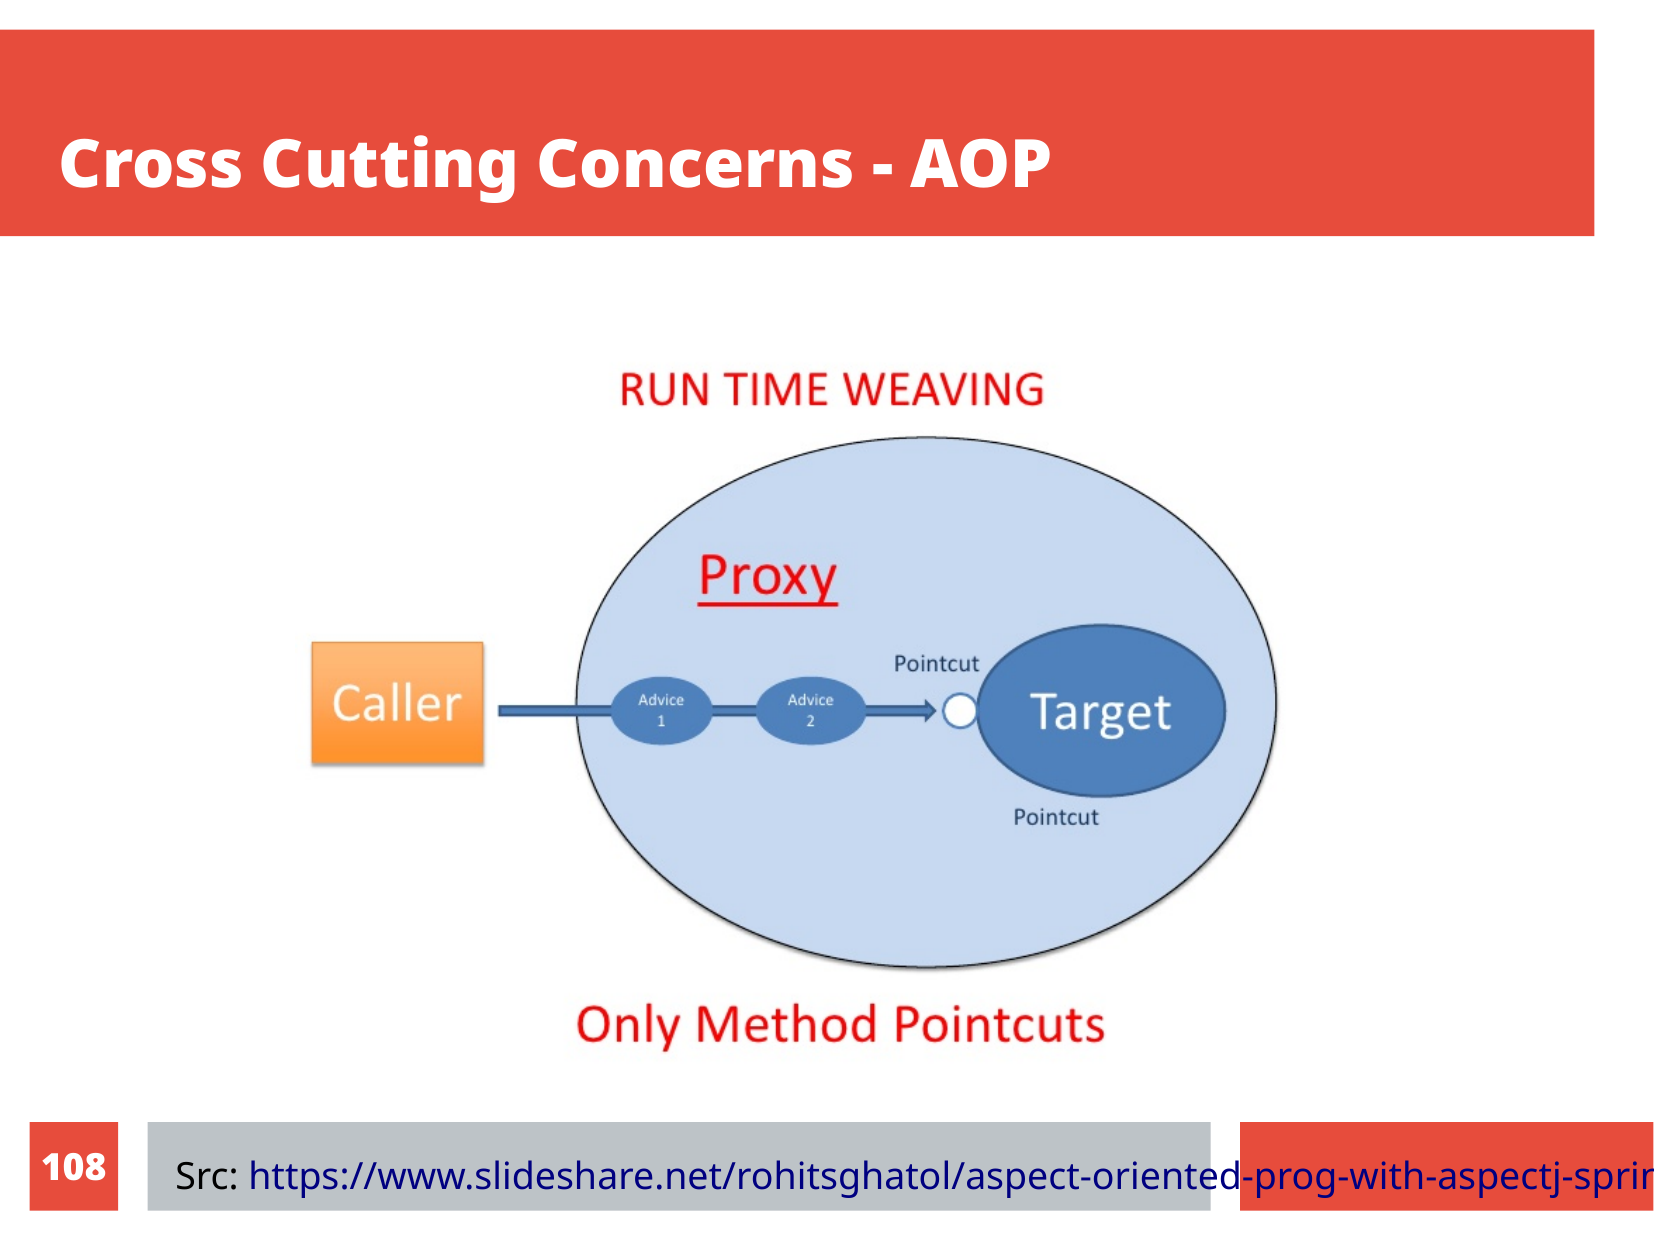

# Cross Cutting Concerns - AOP
108
Src: https://www.slideshare.net/rohitsghatol/aspect-oriented-prog-with-aspectj-spring-aop/40